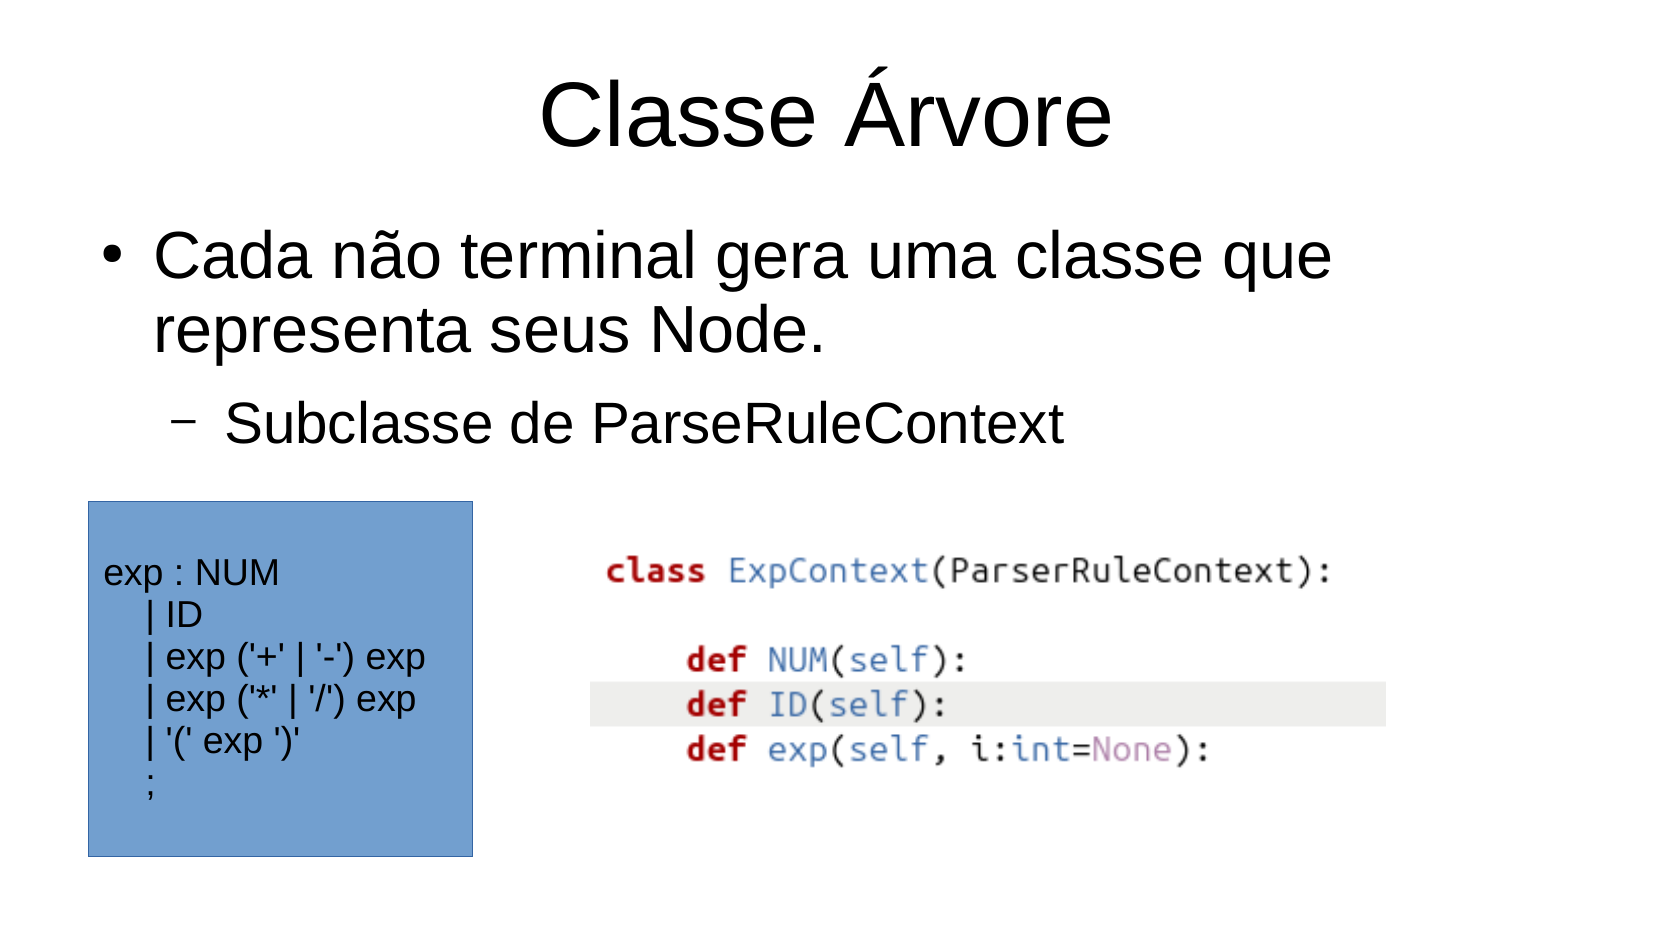

# Classe Árvore
Cada não terminal gera uma classe que representa seus Node.
Subclasse de ParseRuleContext
exp : NUM
 | ID
 | exp ('+' | '-') exp
 | exp ('*' | '/') exp
 | '(' exp ')'
 ;